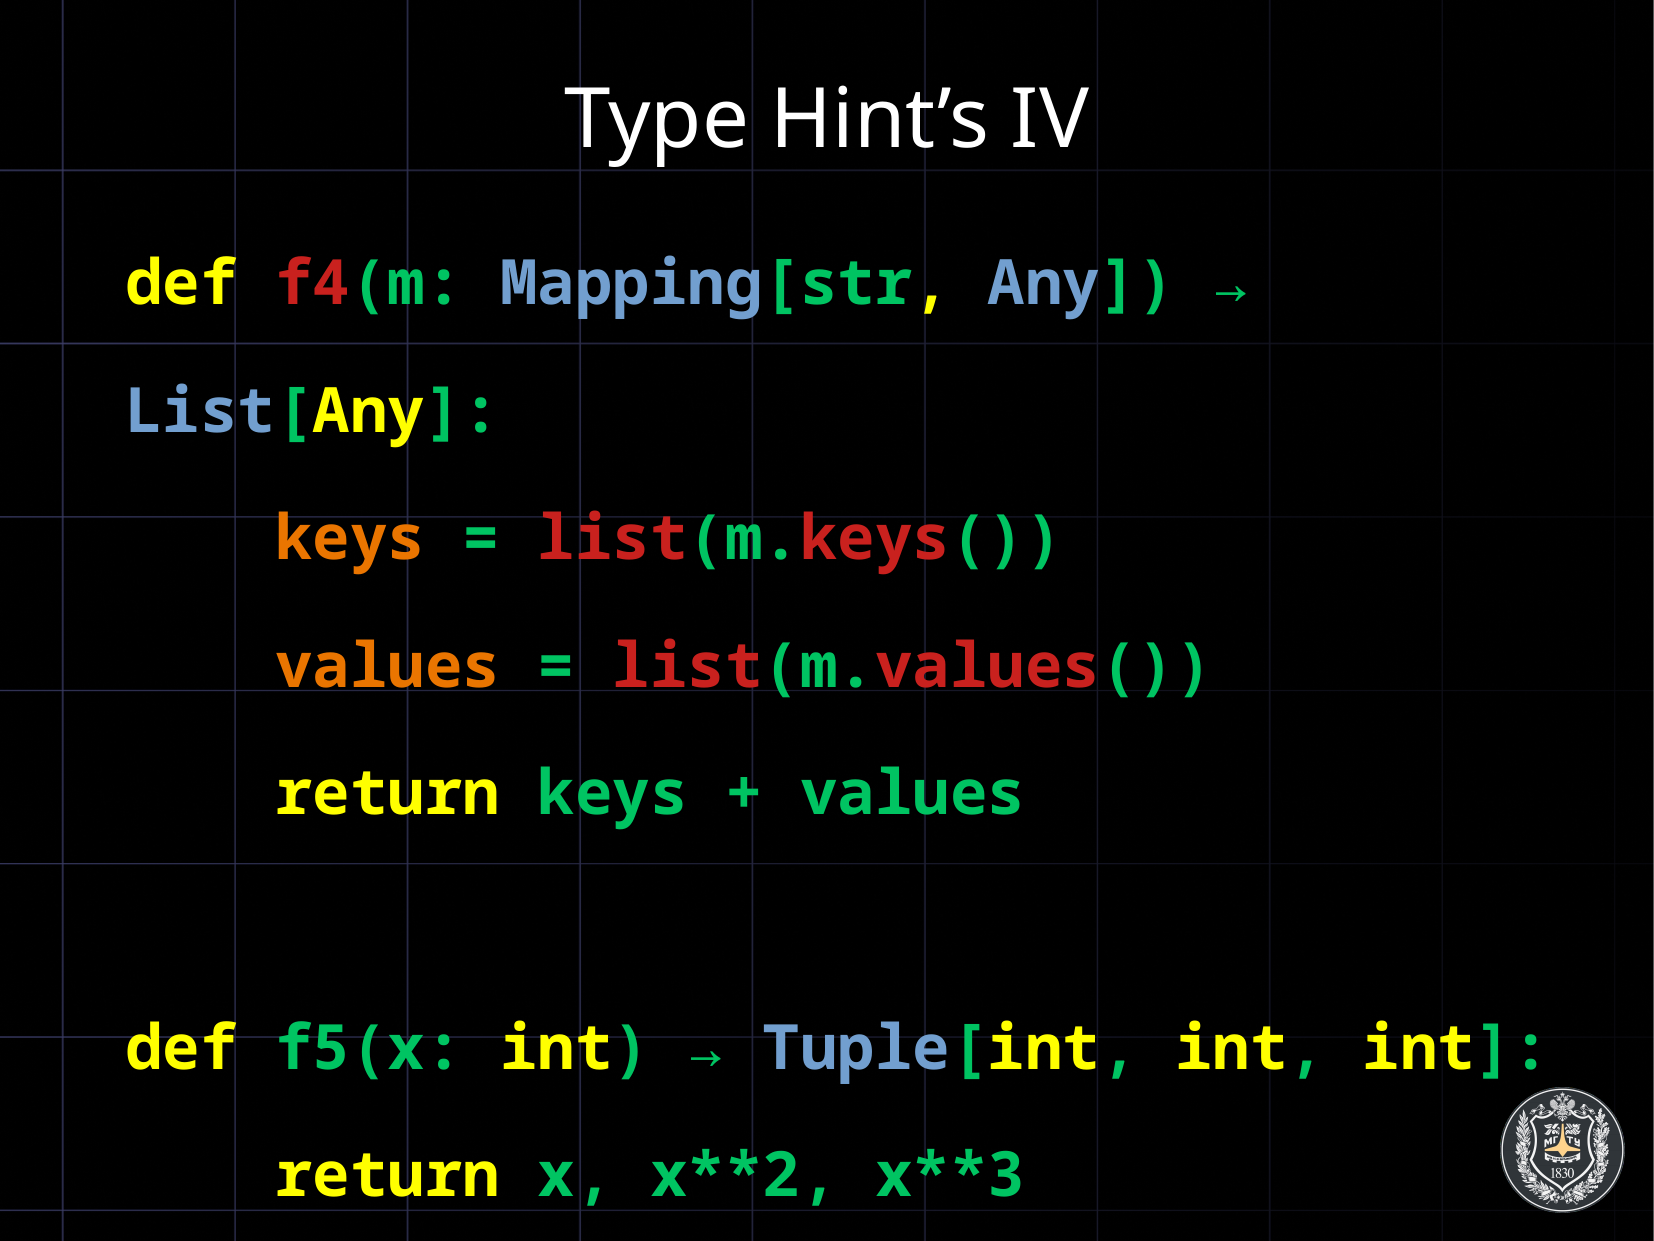

# Type Hint’s IV
def f4(m: Mapping[str, Any]) → List[Any]:
 keys = list(m.keys())
 values = list(m.values())
 return keys + values
def f5(x: int) → Tuple[int, int, int]:
 return x, x**2, x**3